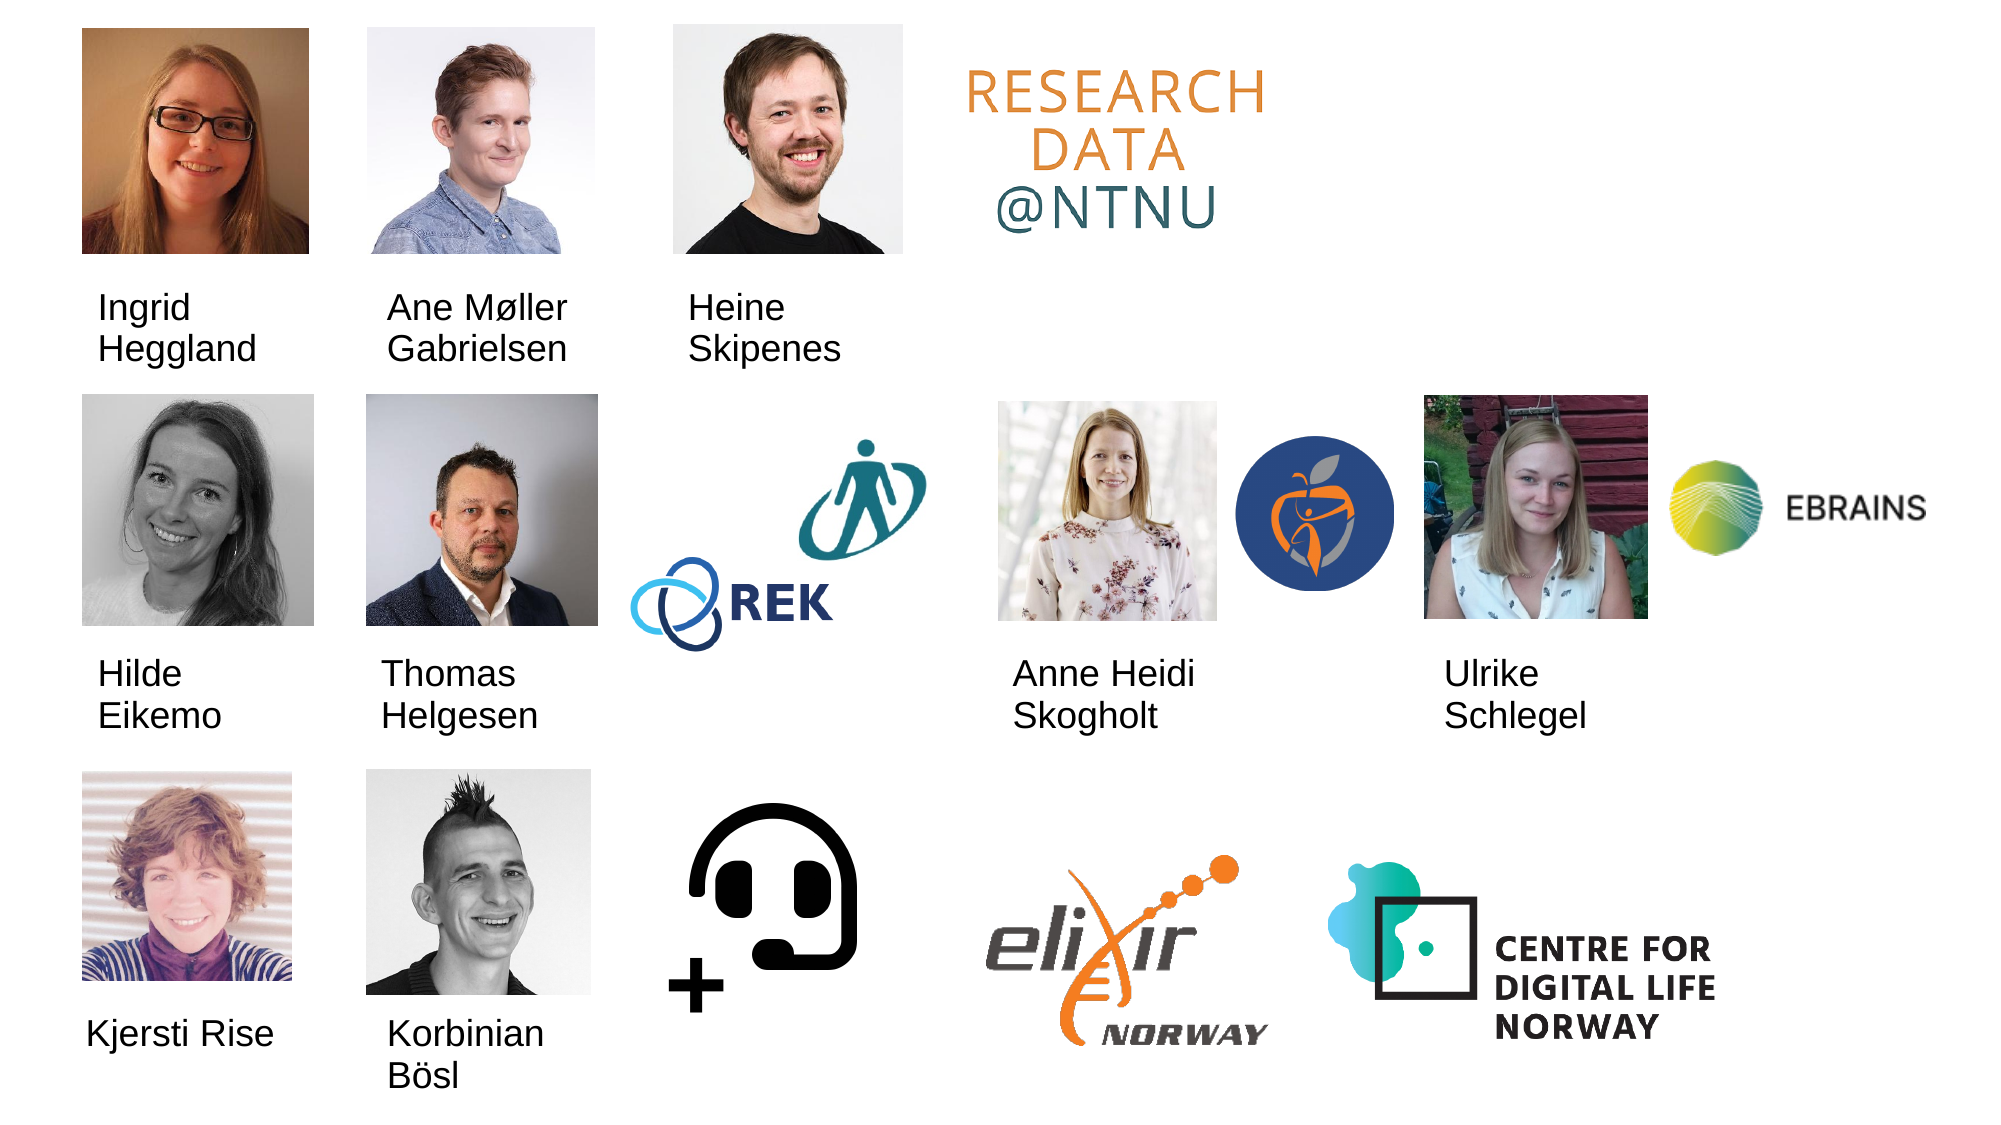

Ingrid Heggland
Ane Møller Gabrielsen
Heine Skipenes
Hilde Eikemo
Thomas Helgesen
Anne Heidi Skogholt
Ulrike Schlegel
+
Kjersti Rise
Korbinian Bösl